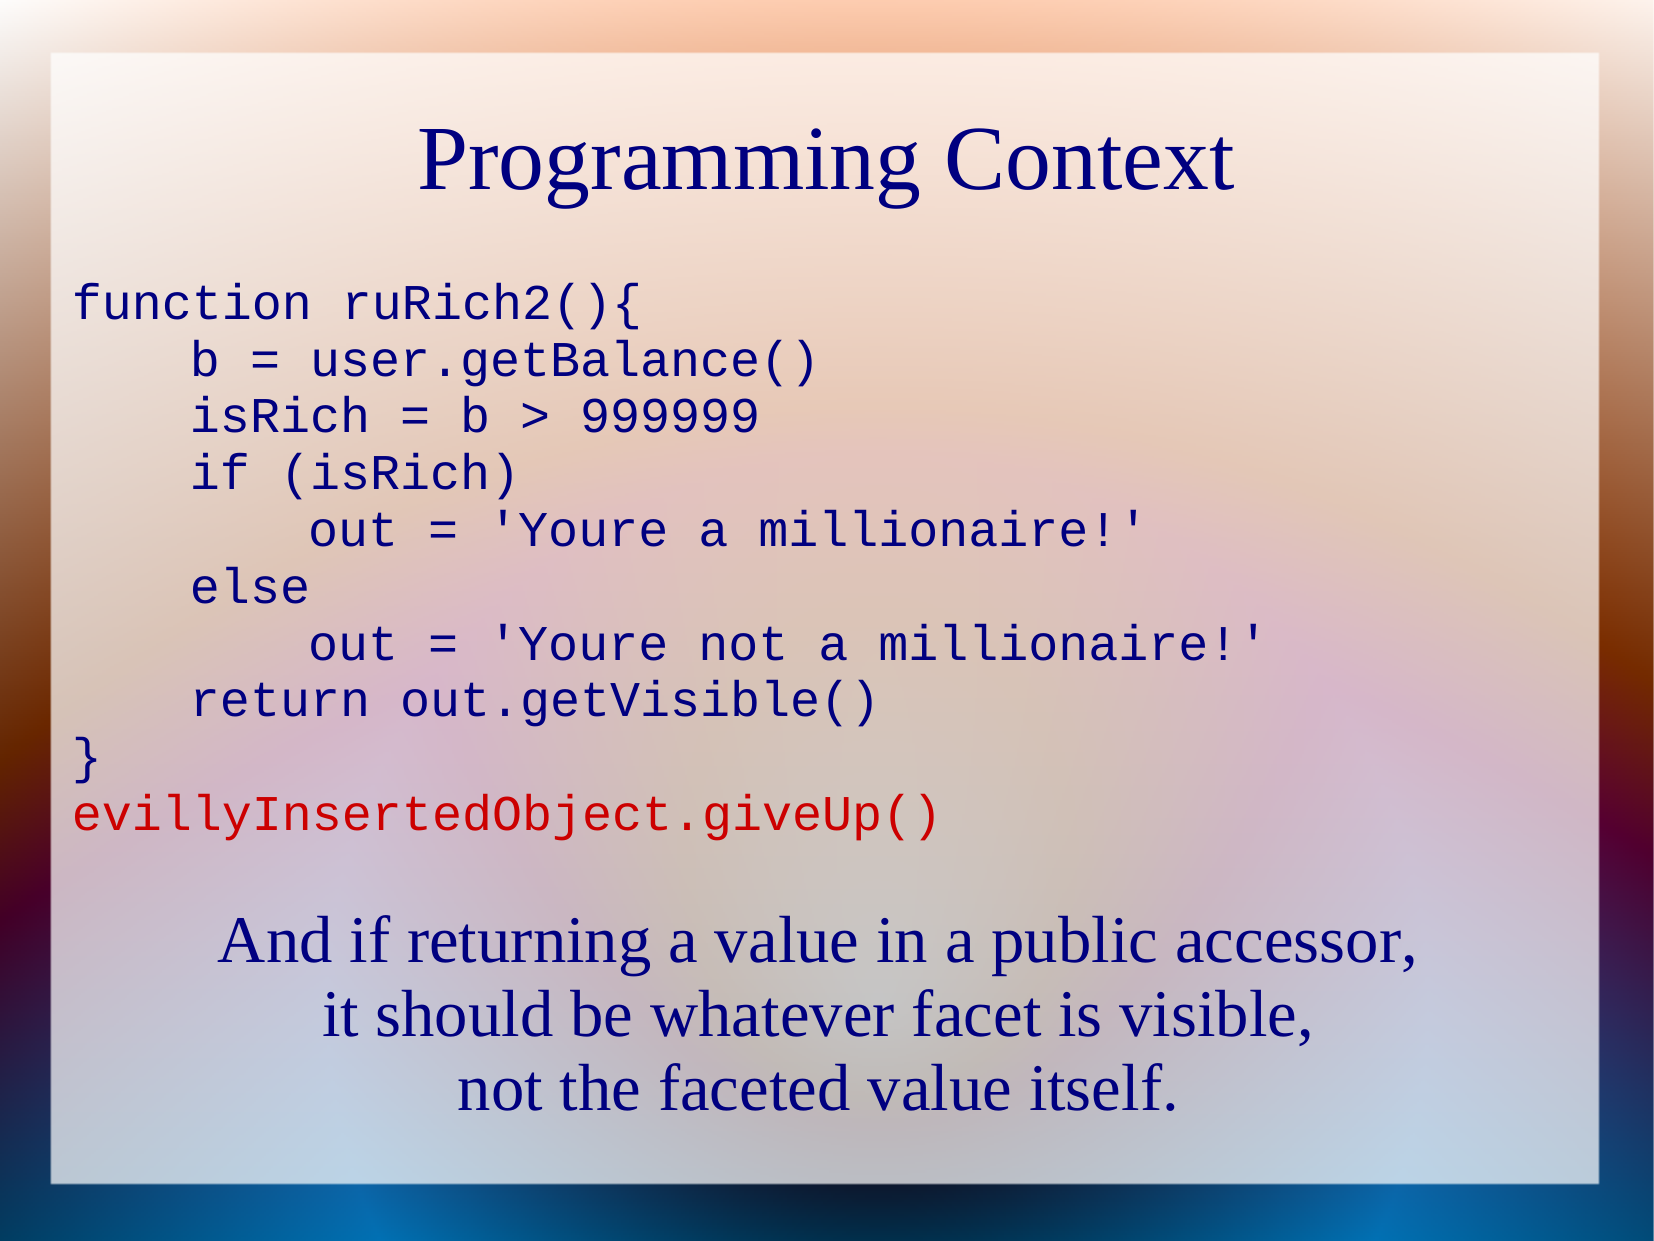

# Programming Context
function ruRich2(){
	b = user.getBalance()
	isRich = b > 999999
	if (isRich)
		out = 'Youre a millionaire!'
	else
		out = 'Youre not a millionaire!'
	return out.getVisible()
}
evillyInsertedObject.giveUp()
And if returning a value in a public accessor,
it should be whatever facet is visible,
not the faceted value itself.